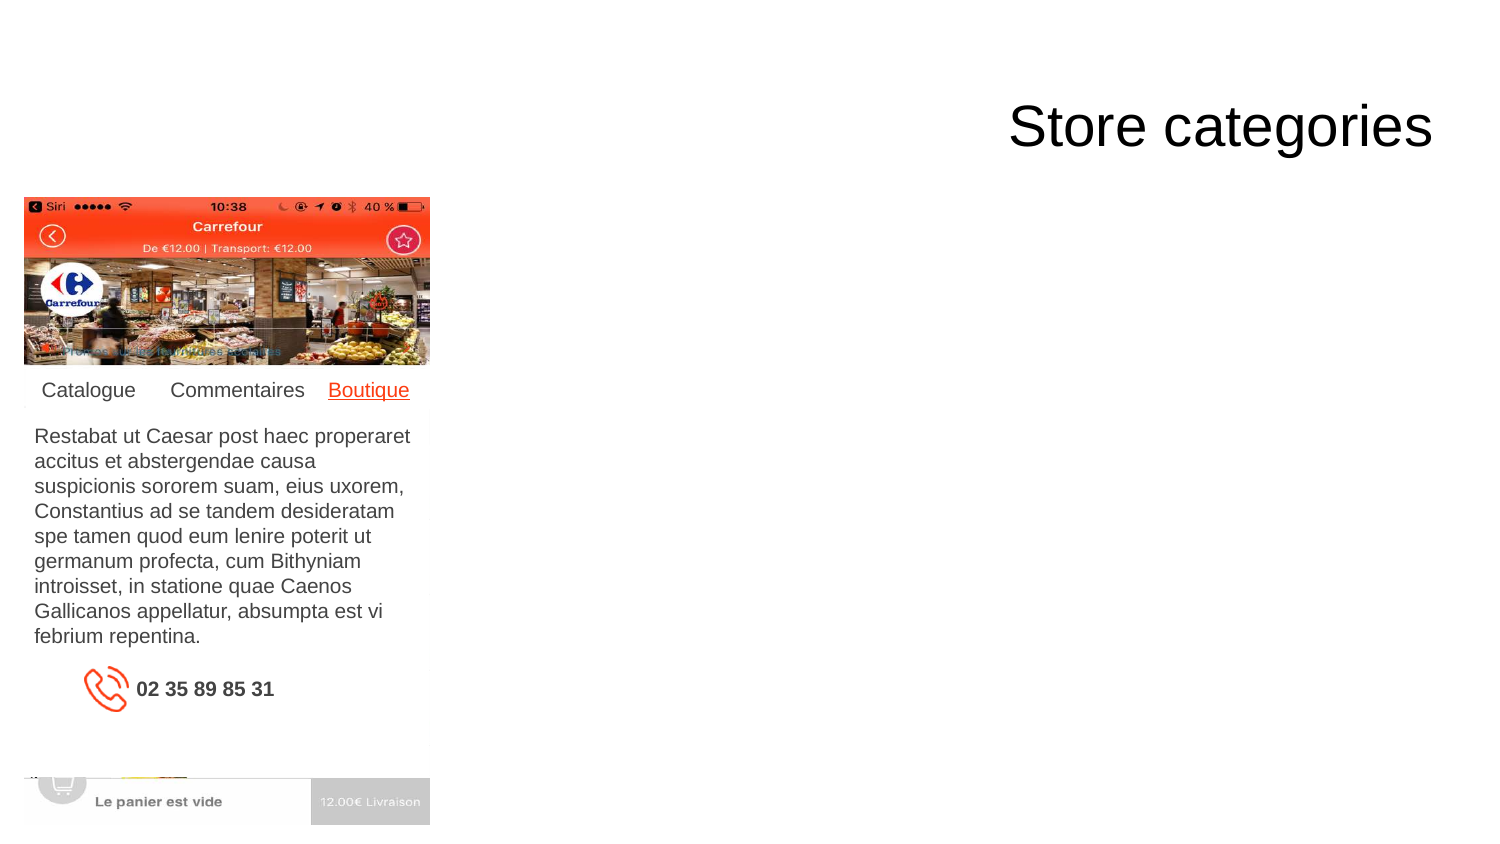

# Store categories
Catalogue Commentaires Boutique
Restabat ut Caesar post haec properaret accitus et abstergendae causa suspicionis sororem suam, eius uxorem, Constantius ad se tandem desideratam
spe tamen quod eum lenire poterit ut germanum profecta, cum Bithyniam introisset, in statione quae Caenos Gallicanos appellatur, absumpta est vi febrium repentina.
02 35 89 85 31